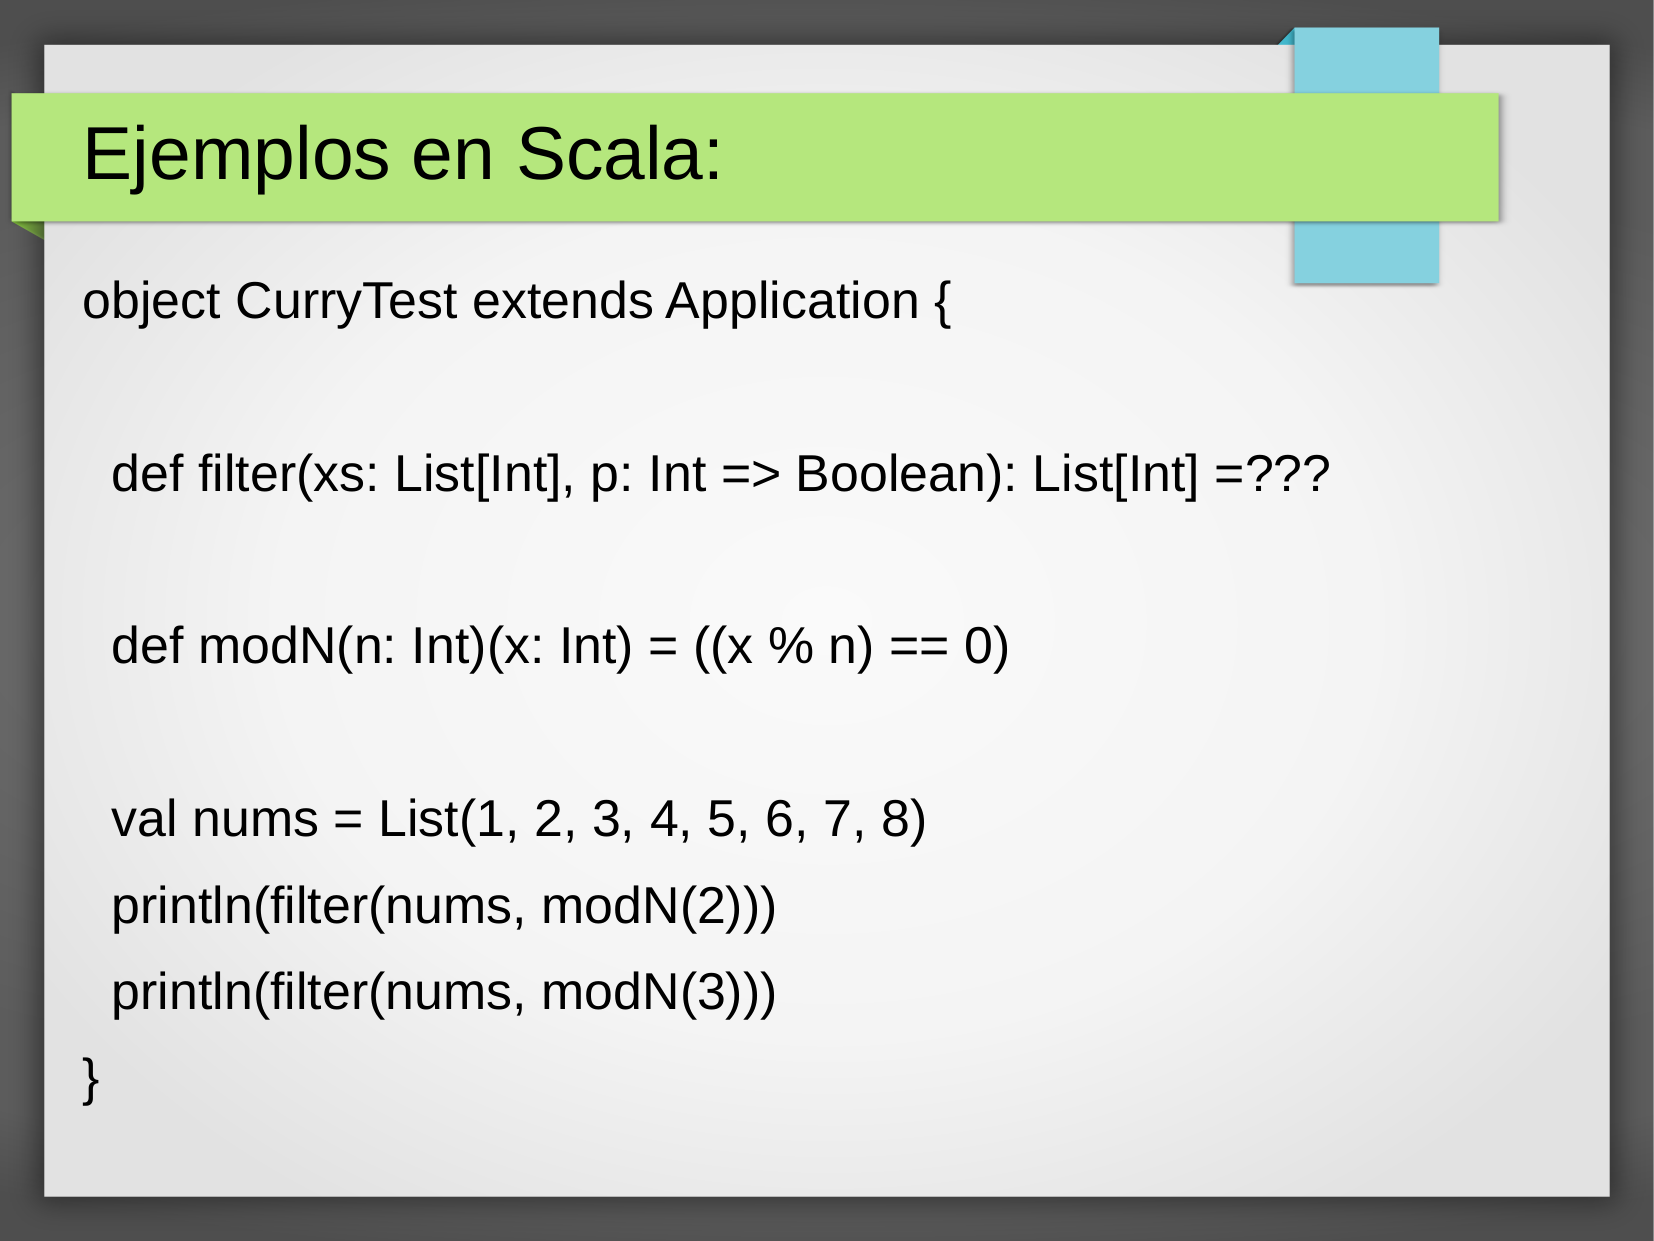

# Ejemplos en Scala:
object CurryTest extends Application {
 def filter(xs: List[Int], p: Int => Boolean): List[Int] =???
 def modN(n: Int)(x: Int) = ((x % n) == 0)
 val nums = List(1, 2, 3, 4, 5, 6, 7, 8)
 println(filter(nums, modN(2)))
 println(filter(nums, modN(3)))
}